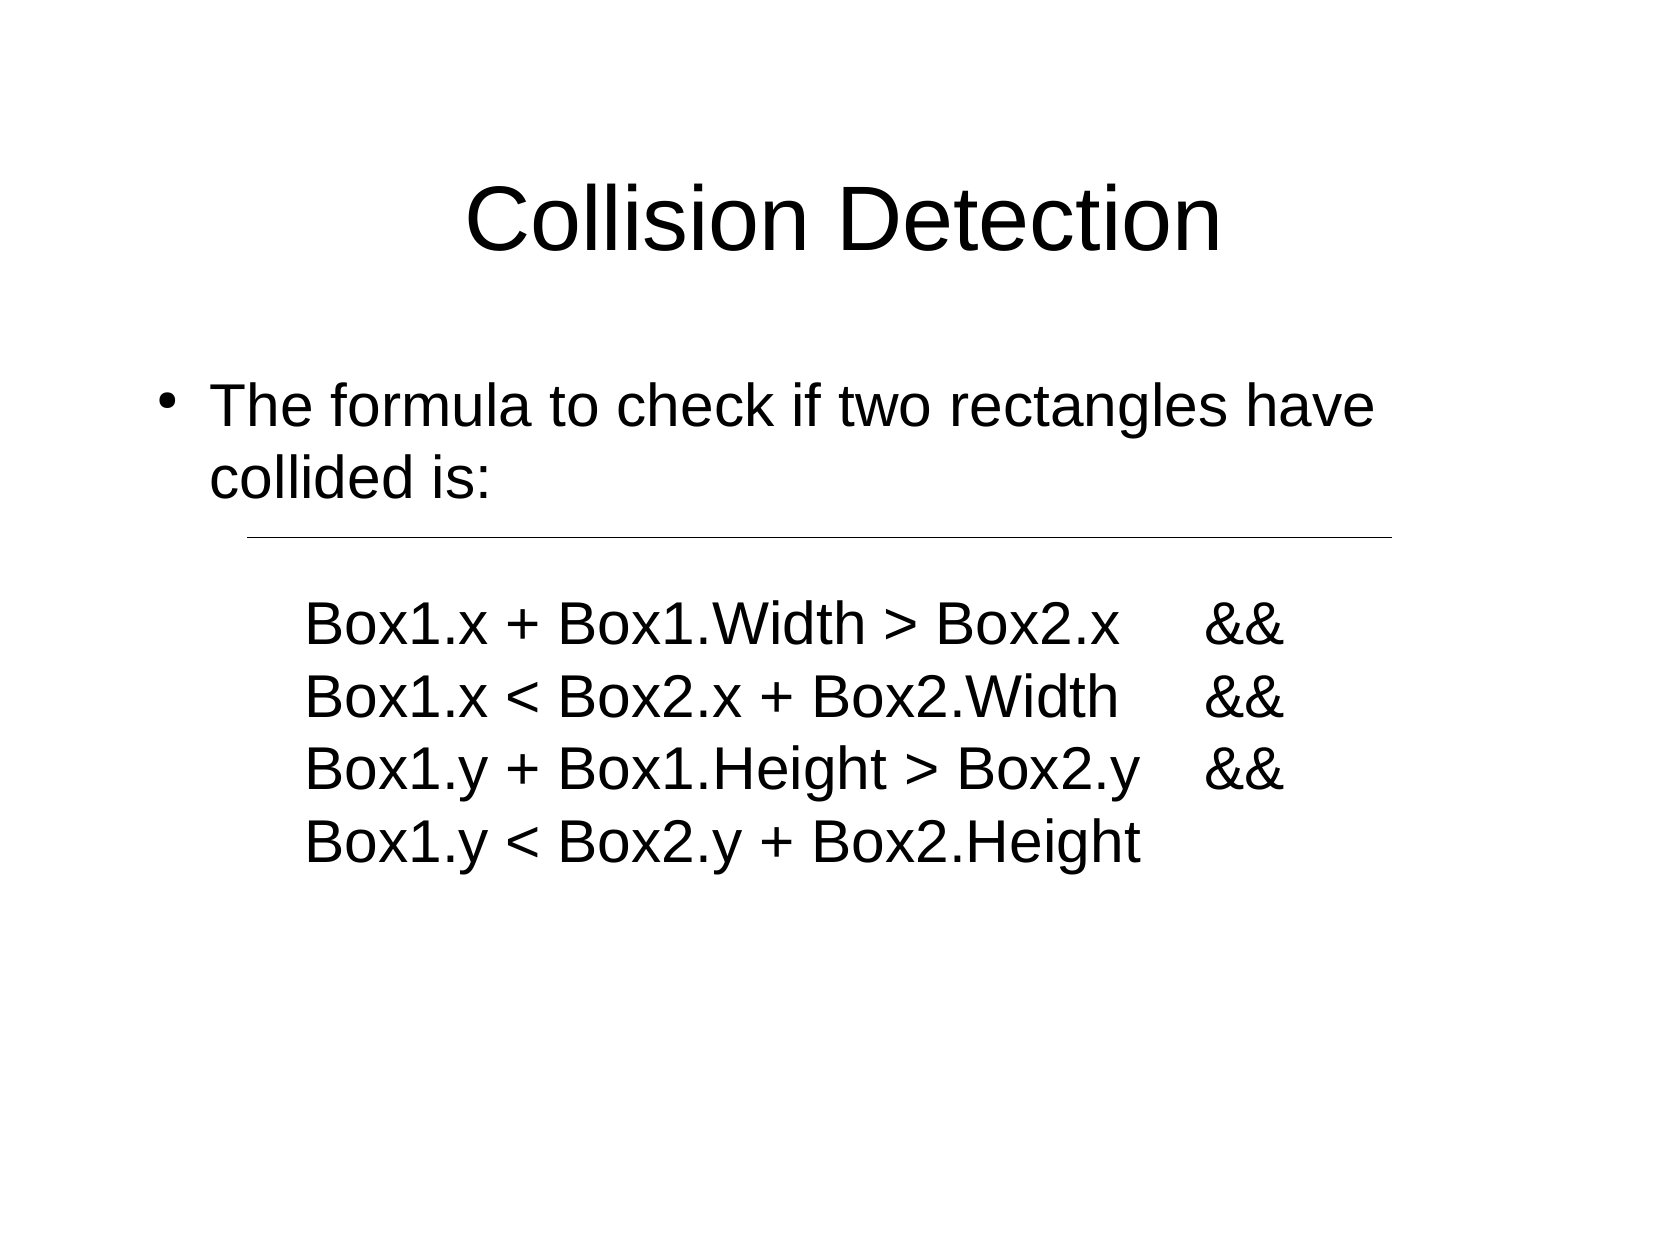

# Collision Detection
The formula to check if two rectangles have collided is:
Box1.x + Box1.Width > Box2.x 	&&
Box1.x < Box2.x + Box2.Width	&&
Box1.y + Box1.Height > Box2.y	&&
Box1.y < Box2.y + Box2.Height